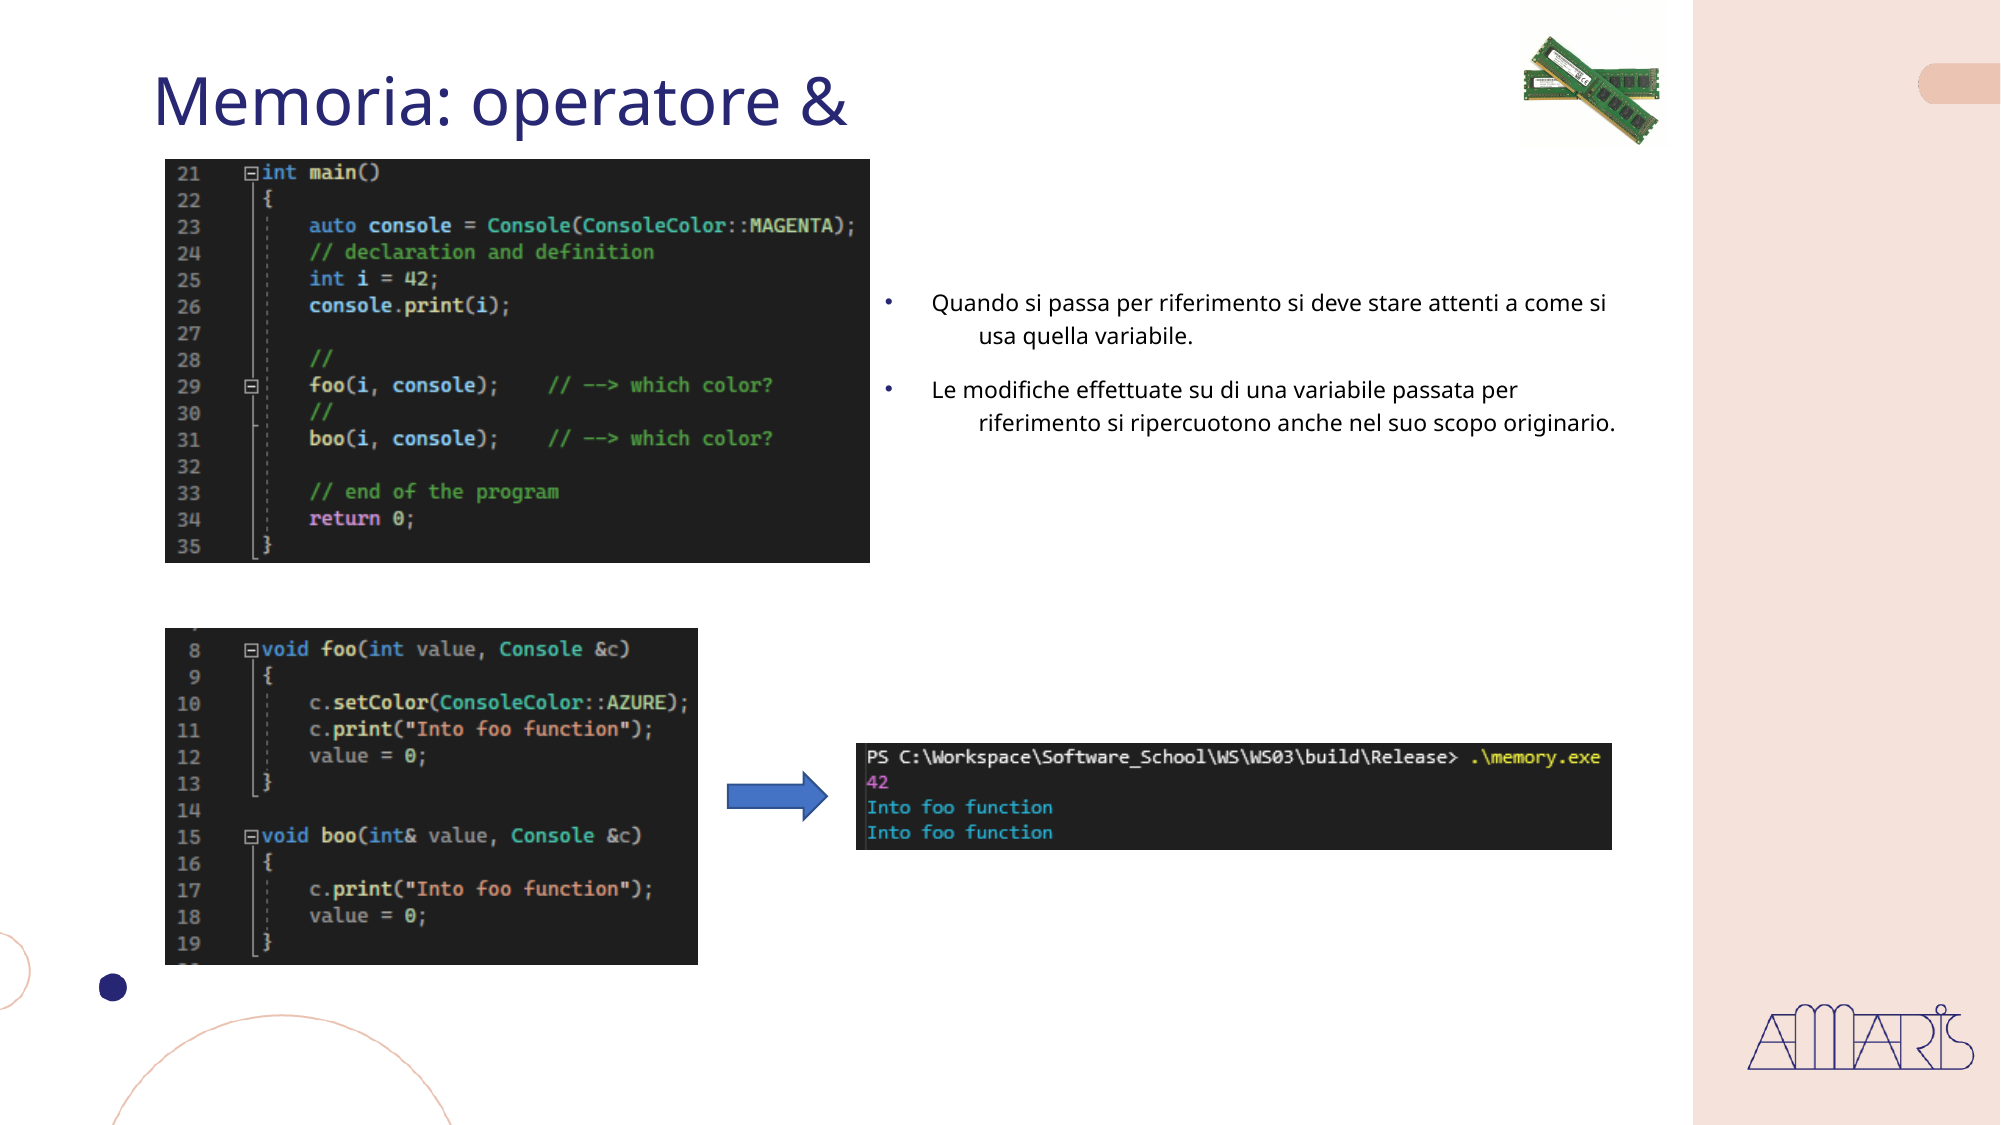

# Memoria: operatore &
Quando si passa per riferimento si deve stare attenti a come si usa quella variabile.
Le modifiche effettuate su di una variabile passata per riferimento si ripercuotono anche nel suo scopo originario.